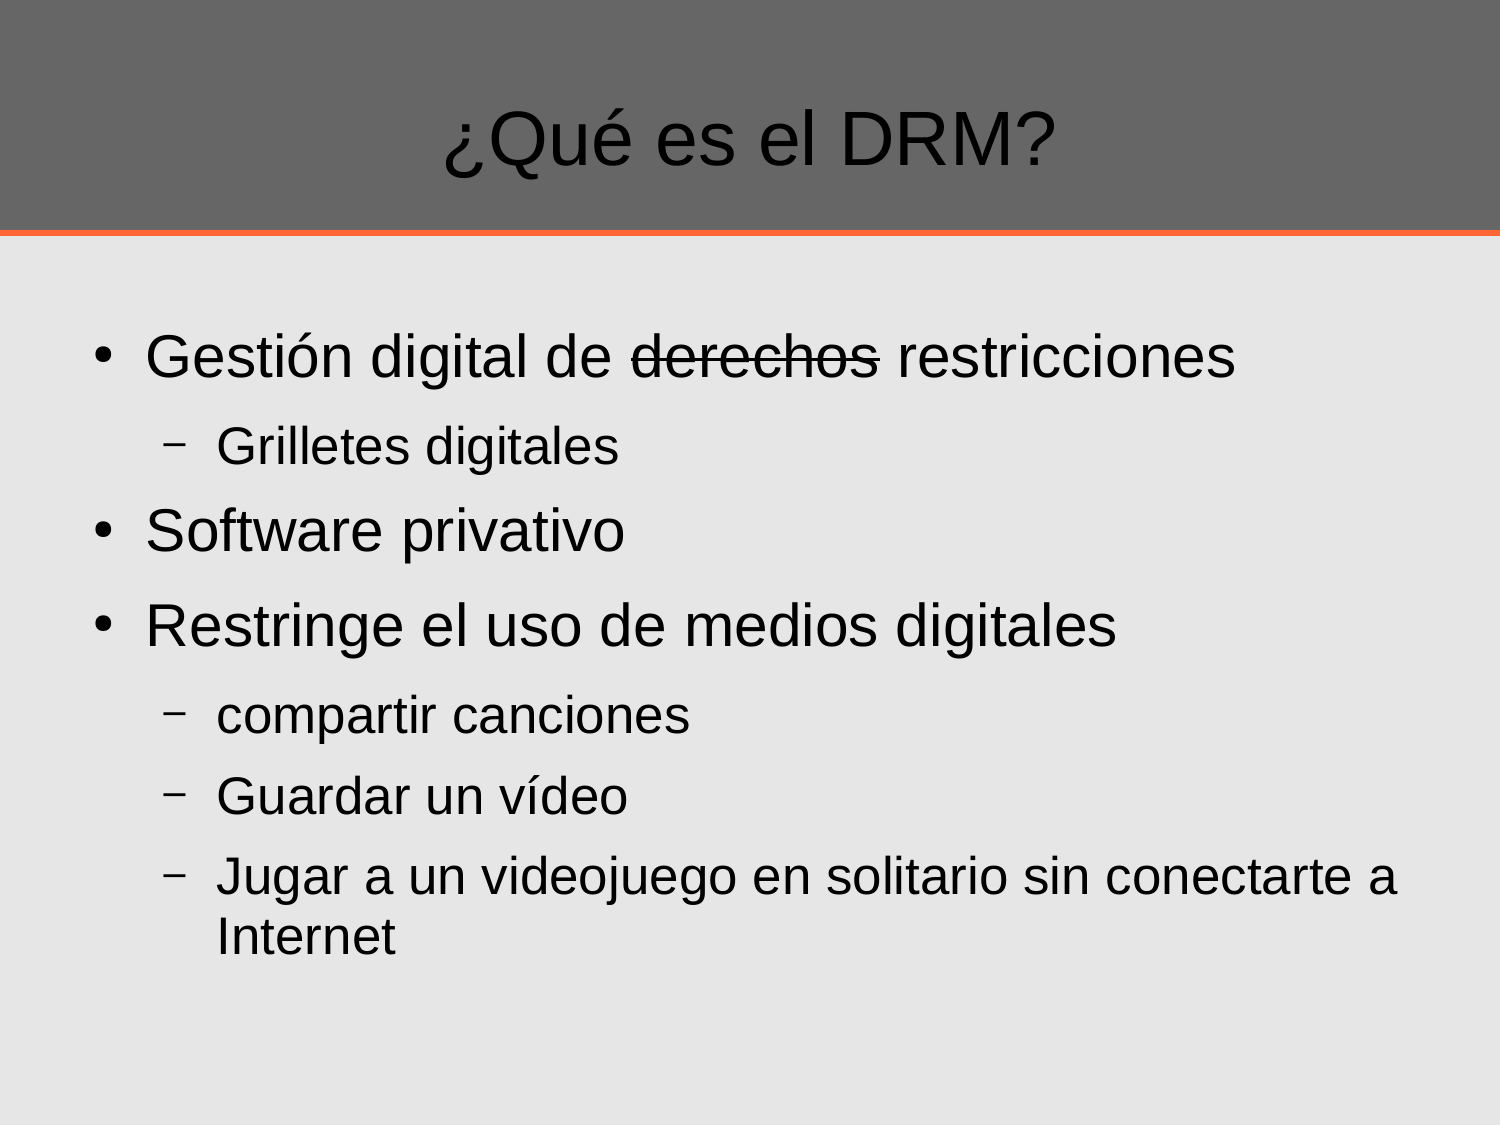

# ¿Qué es el DRM?
Gestión digital de derechos restricciones
Grilletes digitales
Software privativo
Restringe el uso de medios digitales
compartir canciones
Guardar un vídeo
Jugar a un videojuego en solitario sin conectarte a Internet